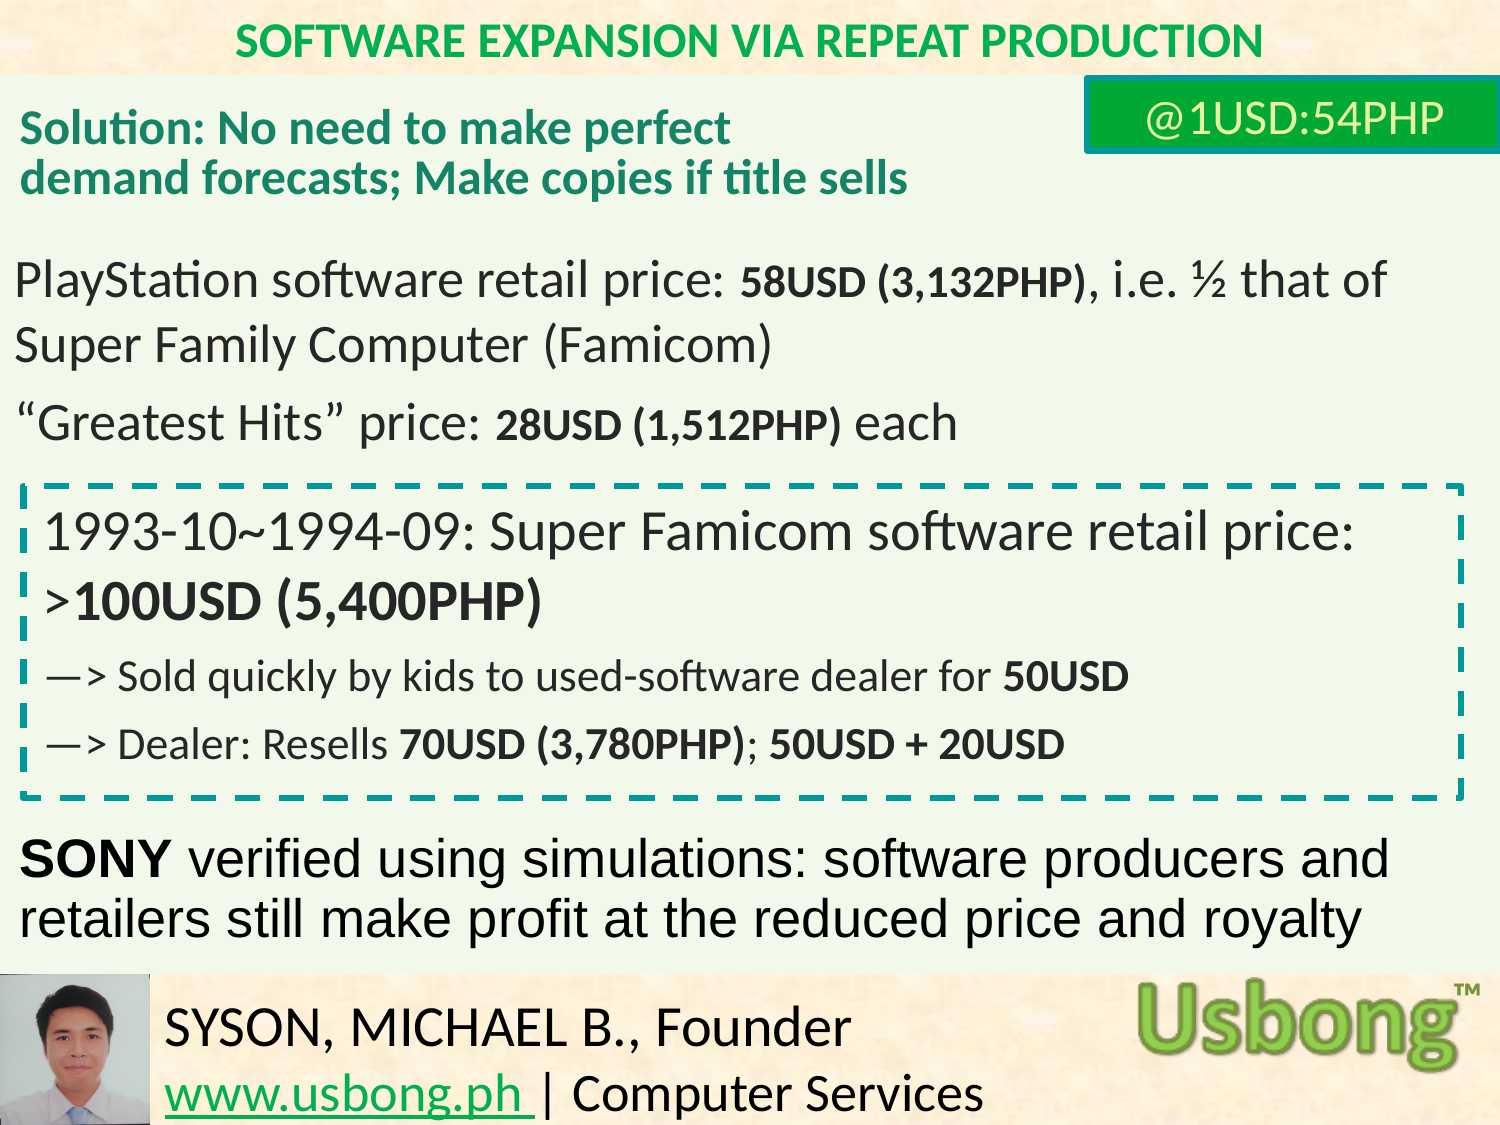

SOFTWARE EXPANSION VIA REPEAT PRODUCTION
@1USD:54PHP
Solution: No need to make perfect
demand forecasts; Make copies if title sells
PlayStation software retail price: 58USD (3,132PHP), i.e. ½ that of Super Family Computer (Famicom)
“Greatest Hits” price: 28USD (1,512PHP) each
# 1993-10~1994-09: Super Famicom software retail price: >100USD (5,400PHP)
—> Sold quickly by kids to used-software dealer for 50USD
—> Dealer: Resells 70USD (3,780PHP); 50USD + 20USD
SONY verified using simulations: software producers and retailers still make profit at the reduced price and royalty
™
SYSON, MICHAEL B., Founder
www.usbong.ph | Computer Services